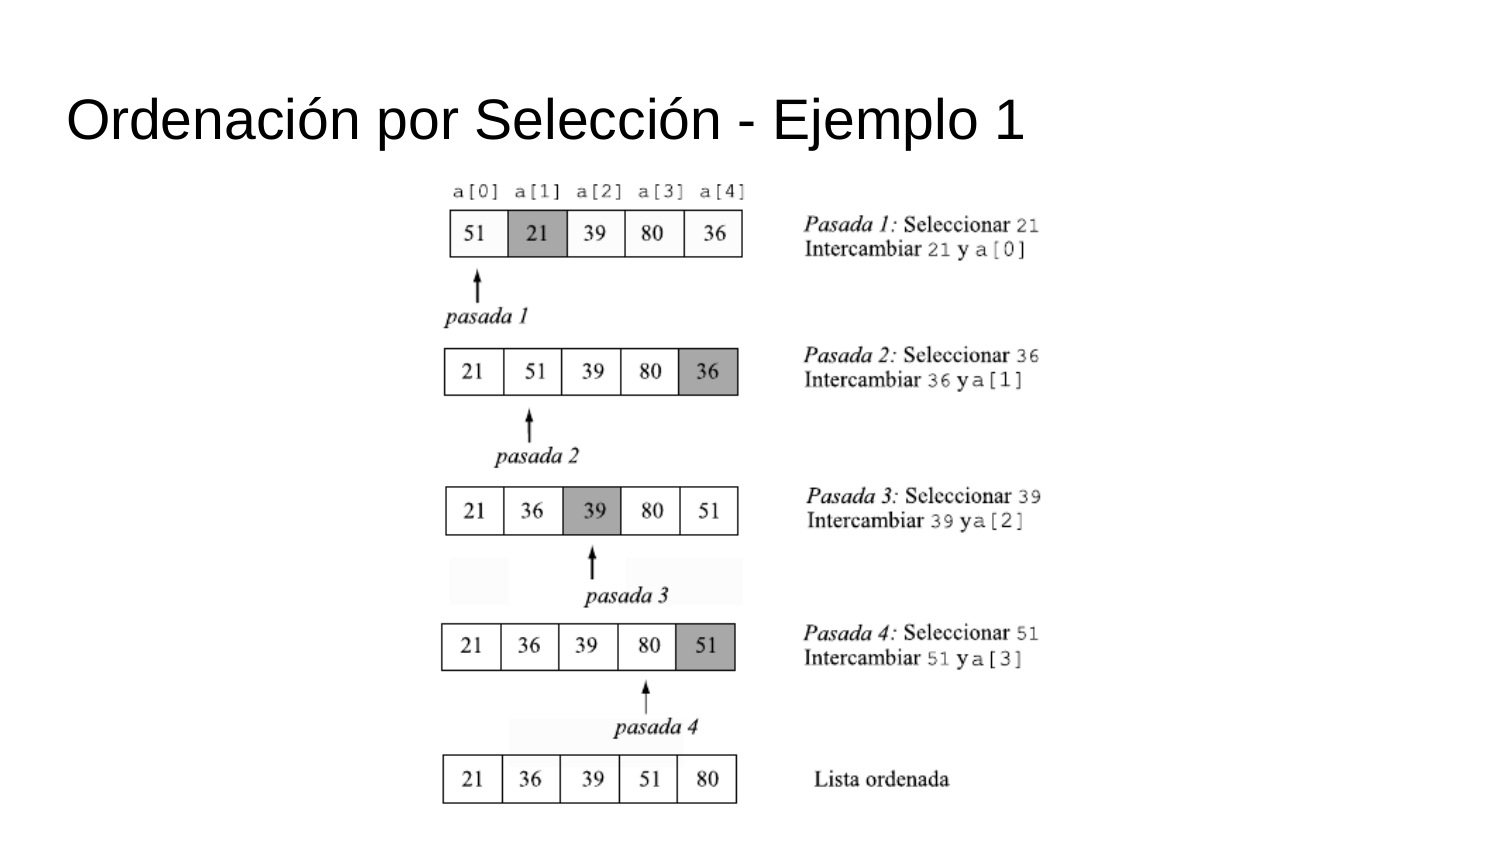

# Ordenación por Selección - Ejemplo 1